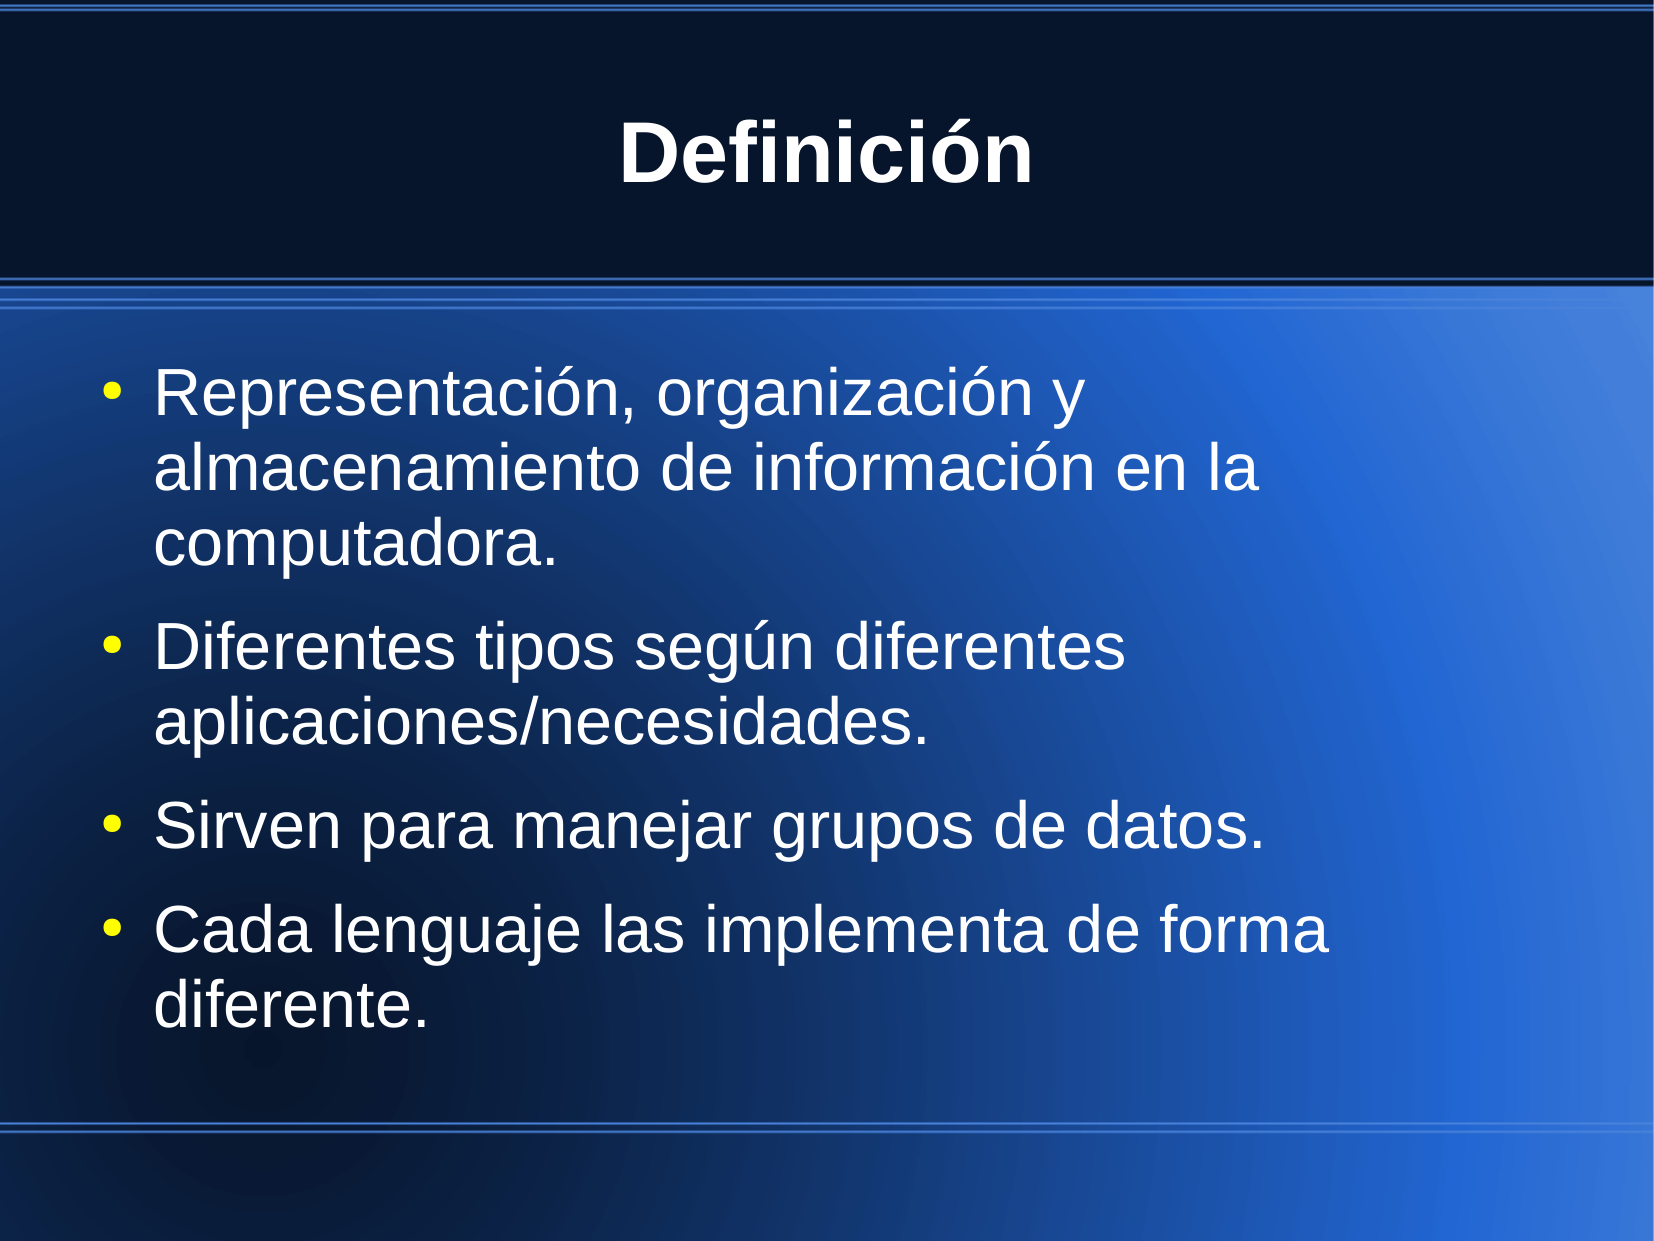

# Definición
Representación, organización y almacenamiento de información en la computadora.
Diferentes tipos según diferentes aplicaciones/necesidades.
Sirven para manejar grupos de datos.
Cada lenguaje las implementa de forma diferente.